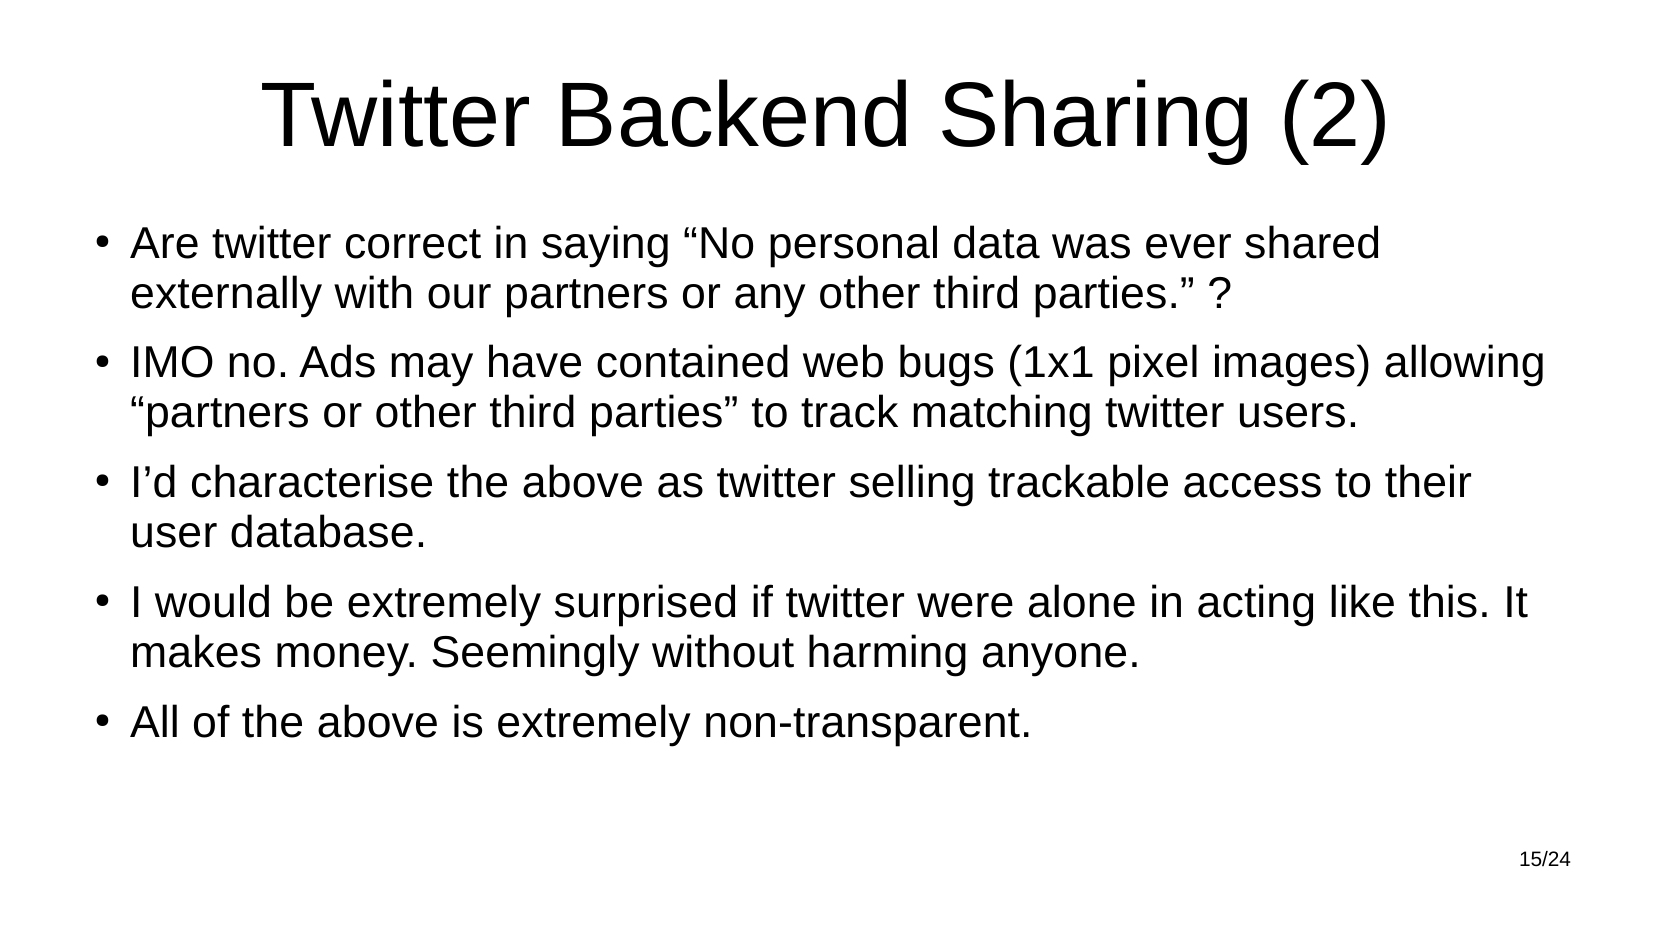

# Twitter Backend Sharing (2)
Are twitter correct in saying “No personal data was ever shared externally with our partners or any other third parties.” ?
IMO no. Ads may have contained web bugs (1x1 pixel images) allowing “partners or other third parties” to track matching twitter users.
I’d characterise the above as twitter selling trackable access to their user database.
I would be extremely surprised if twitter were alone in acting like this. It makes money. Seemingly without harming anyone.
All of the above is extremely non-transparent.
15